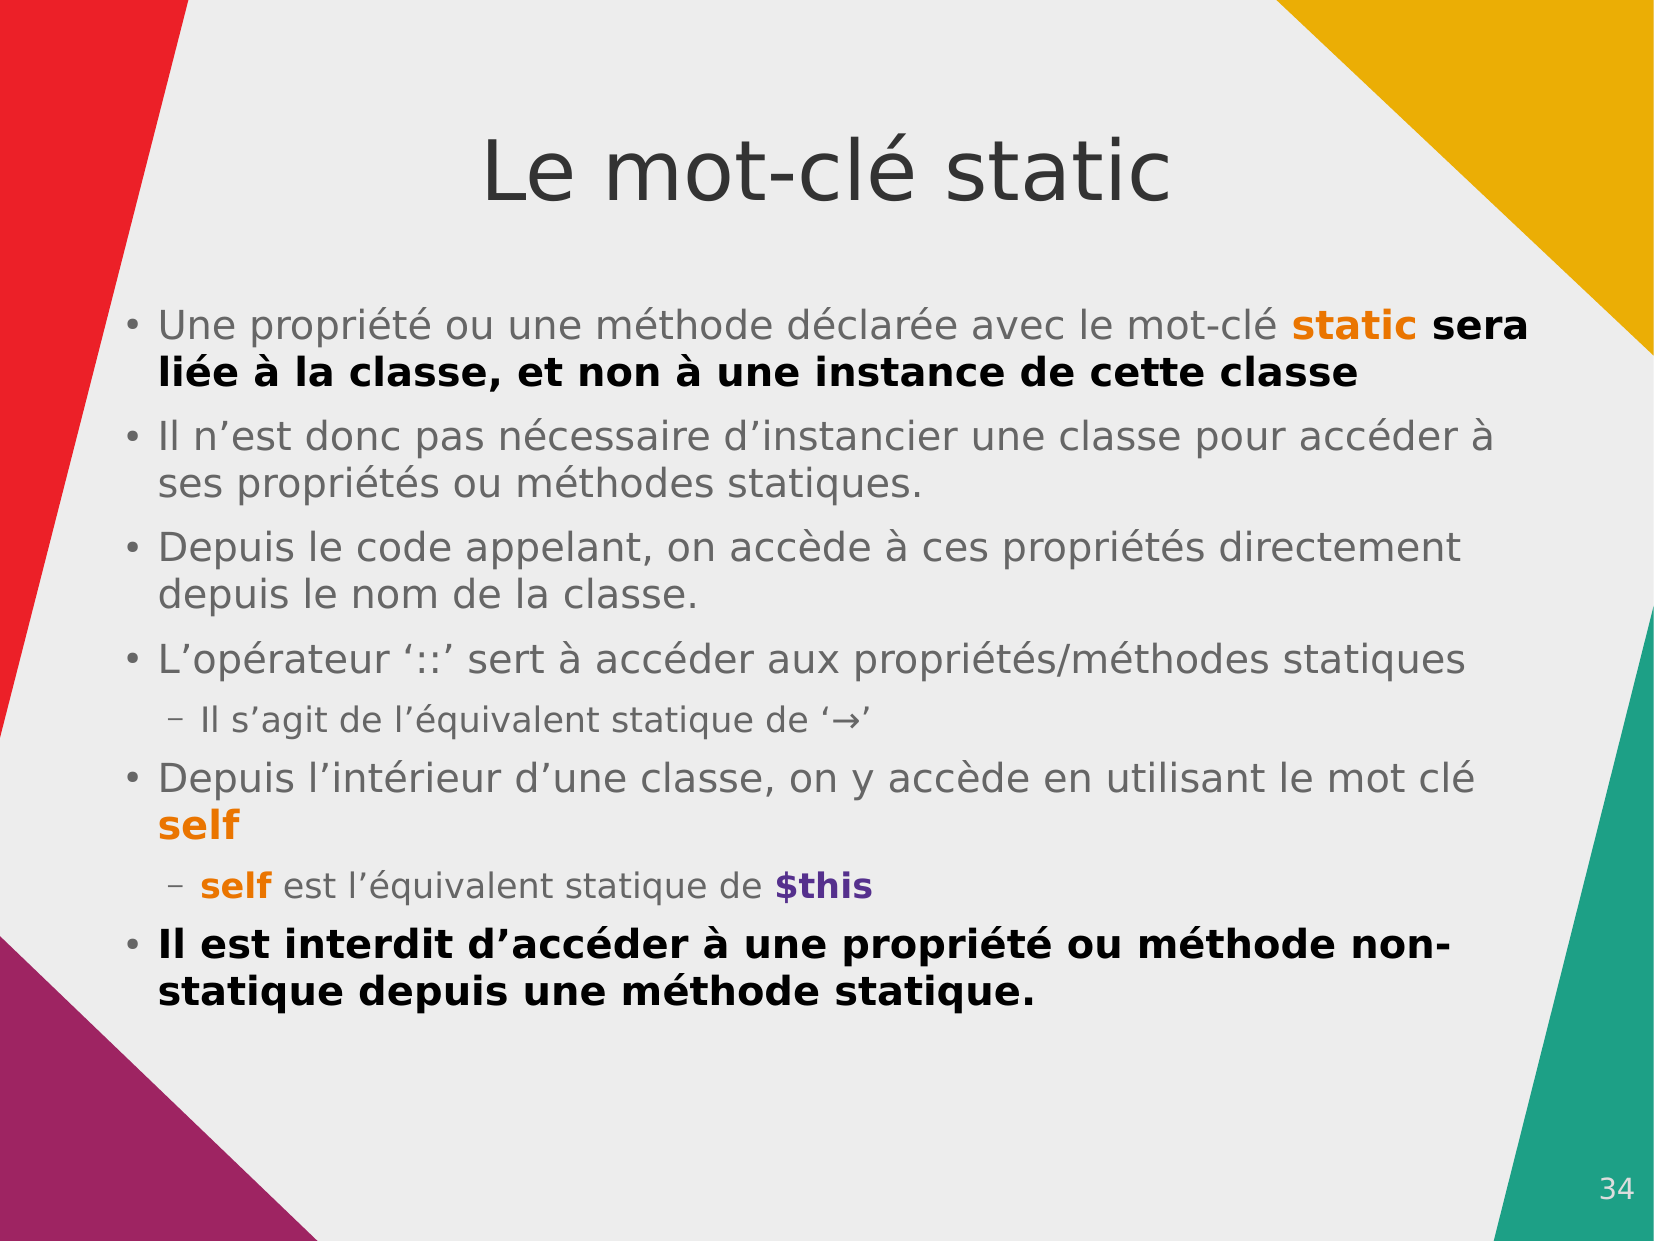

# Le mot-clé static
Une propriété ou une méthode déclarée avec le mot-clé static sera liée à la classe, et non à une instance de cette classe
Il n’est donc pas nécessaire d’instancier une classe pour accéder à ses propriétés ou méthodes statiques.
Depuis le code appelant, on accède à ces propriétés directement depuis le nom de la classe.
L’opérateur ‘::’ sert à accéder aux propriétés/méthodes statiques
Il s’agit de l’équivalent statique de ‘→’
Depuis l’intérieur d’une classe, on y accède en utilisant le mot clé self
self est l’équivalent statique de $this
Il est interdit d’accéder à une propriété ou méthode non-statique depuis une méthode statique.
34